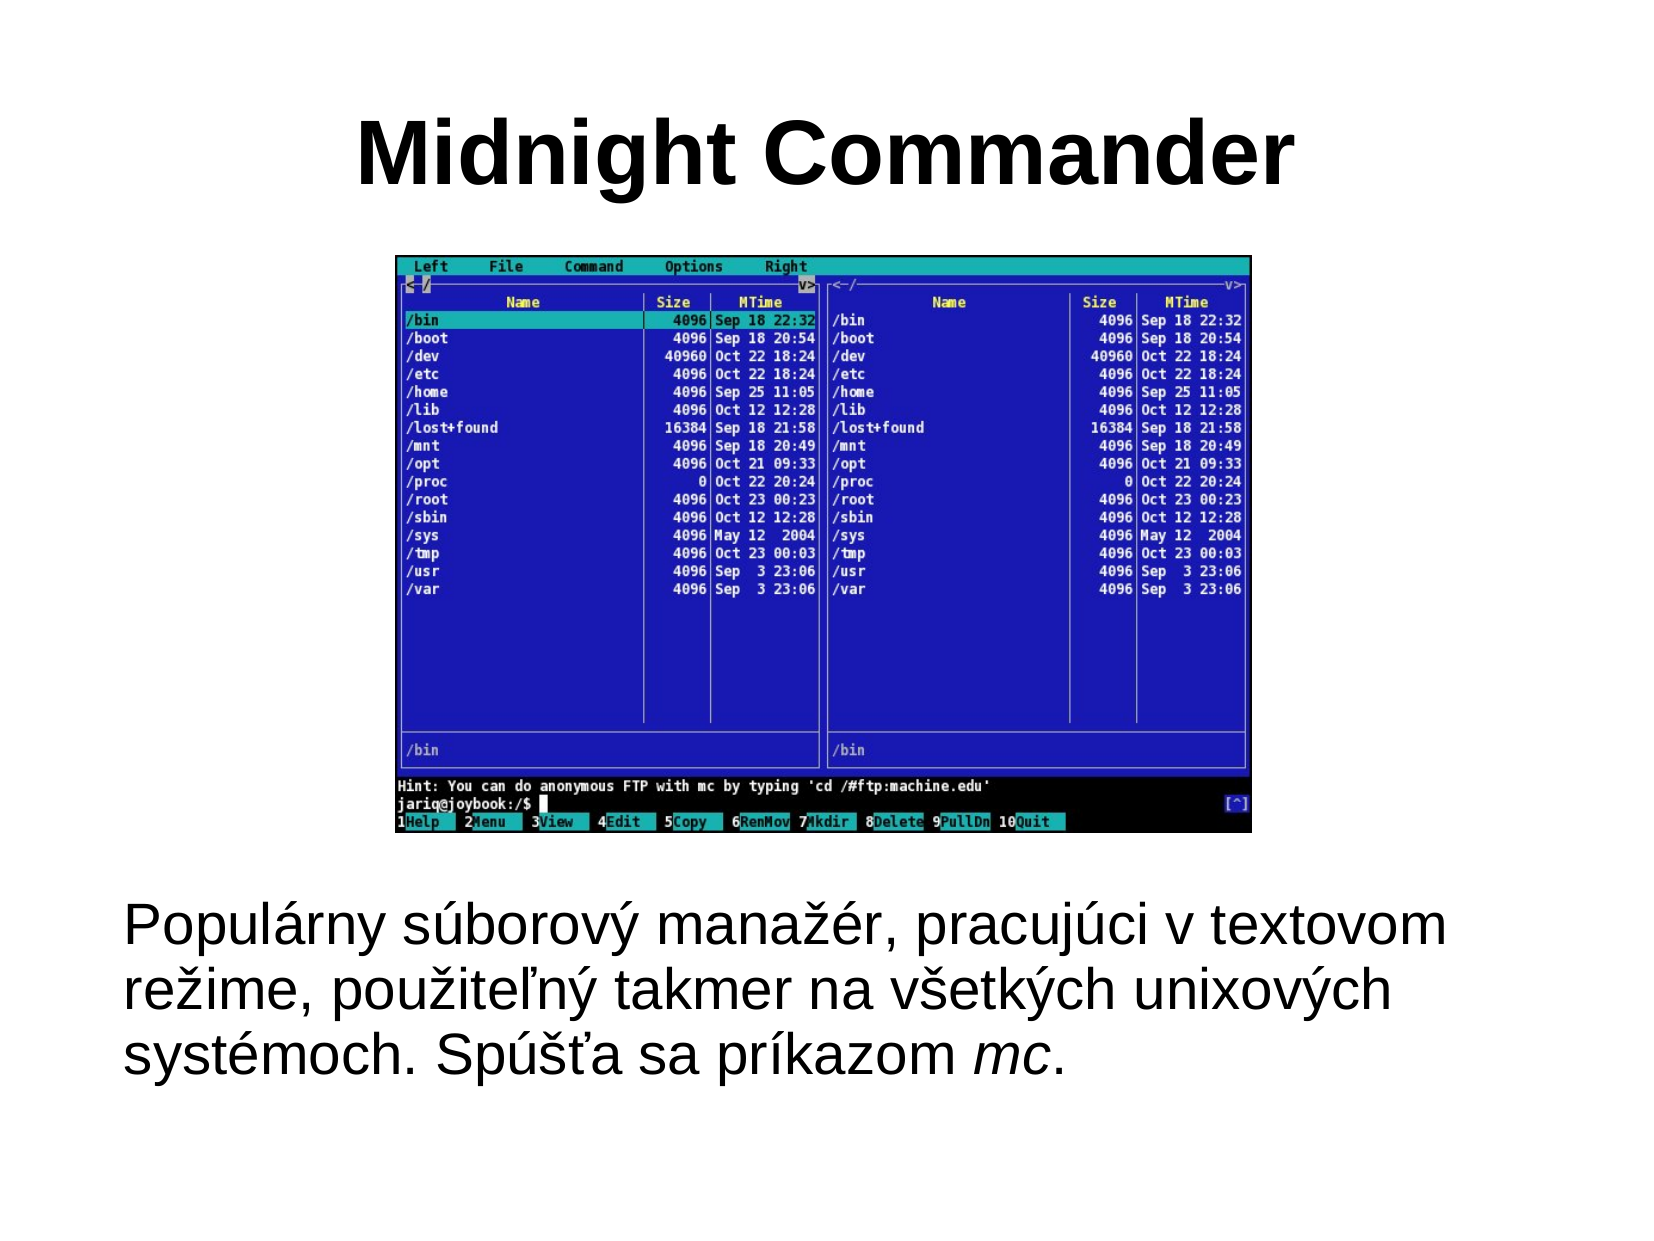

# Midnight Commander
Populárny súborový manažér, pracujúci v textovom režime, použiteľný takmer na všetkých unixových systémoch. Spúšťa sa príkazom mc.